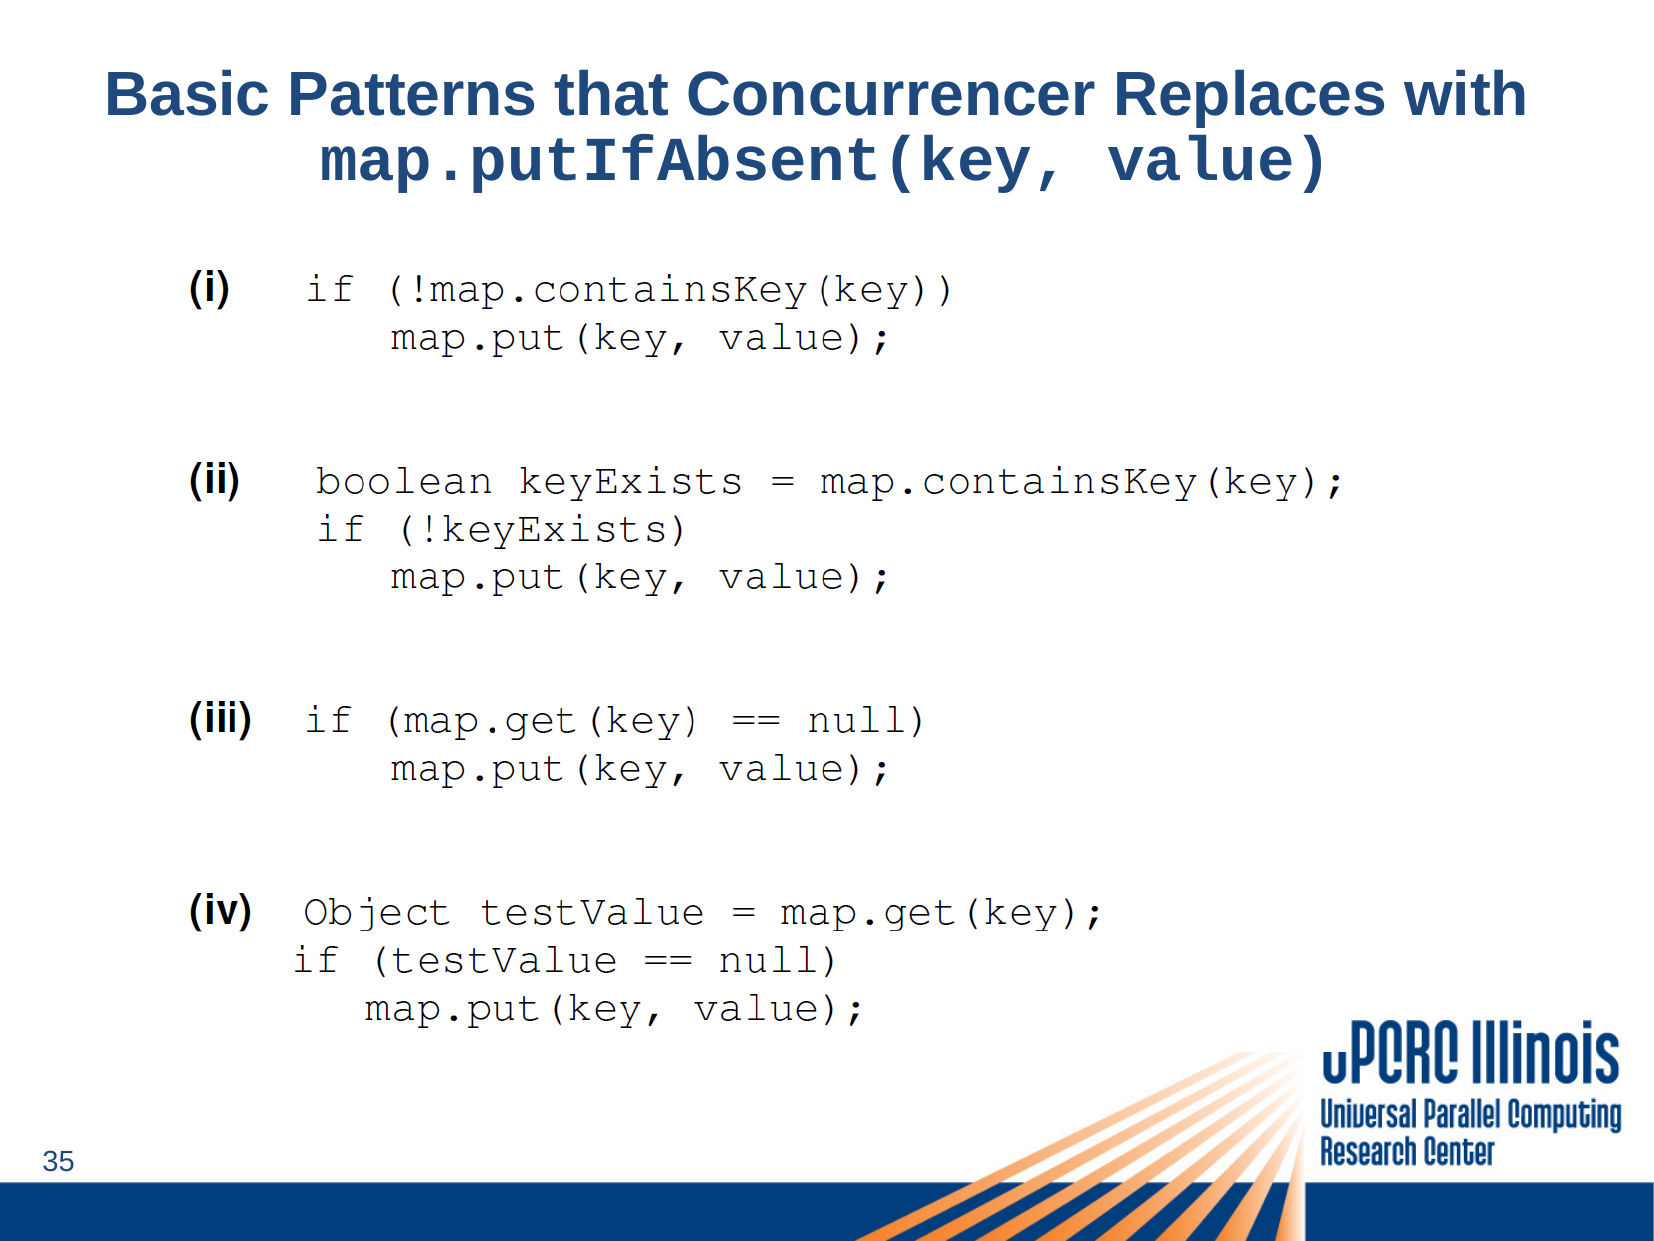

# Basic Patterns that Concurrencer Replaces with map.putIfAbsent(key, value)
35